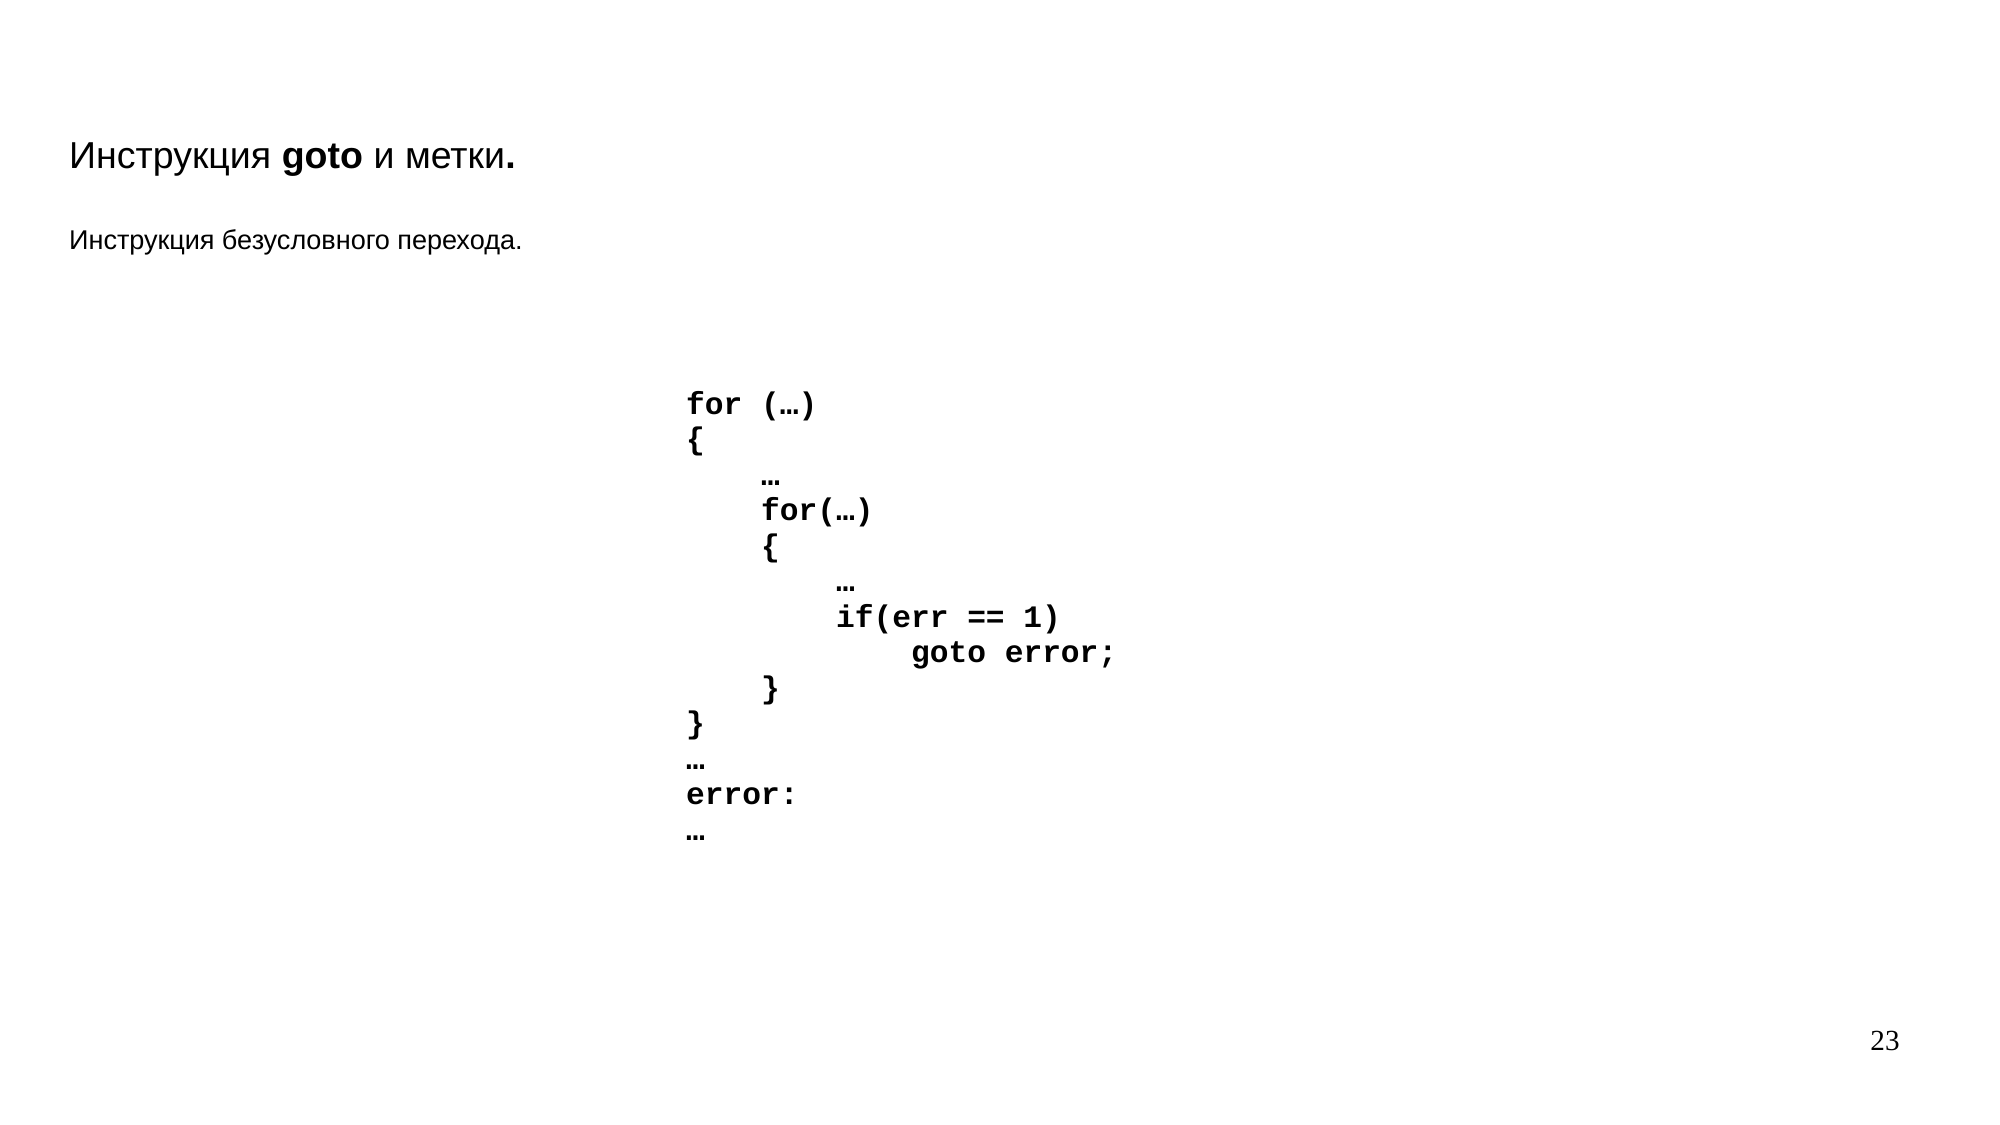

Инструкция goto и метки.
Инструкция безусловного перехода.
for (…)
{
	…
	for(…)
	{
		…
		if(err == 1)
 goto error;
	}
}
…
error:
…
23